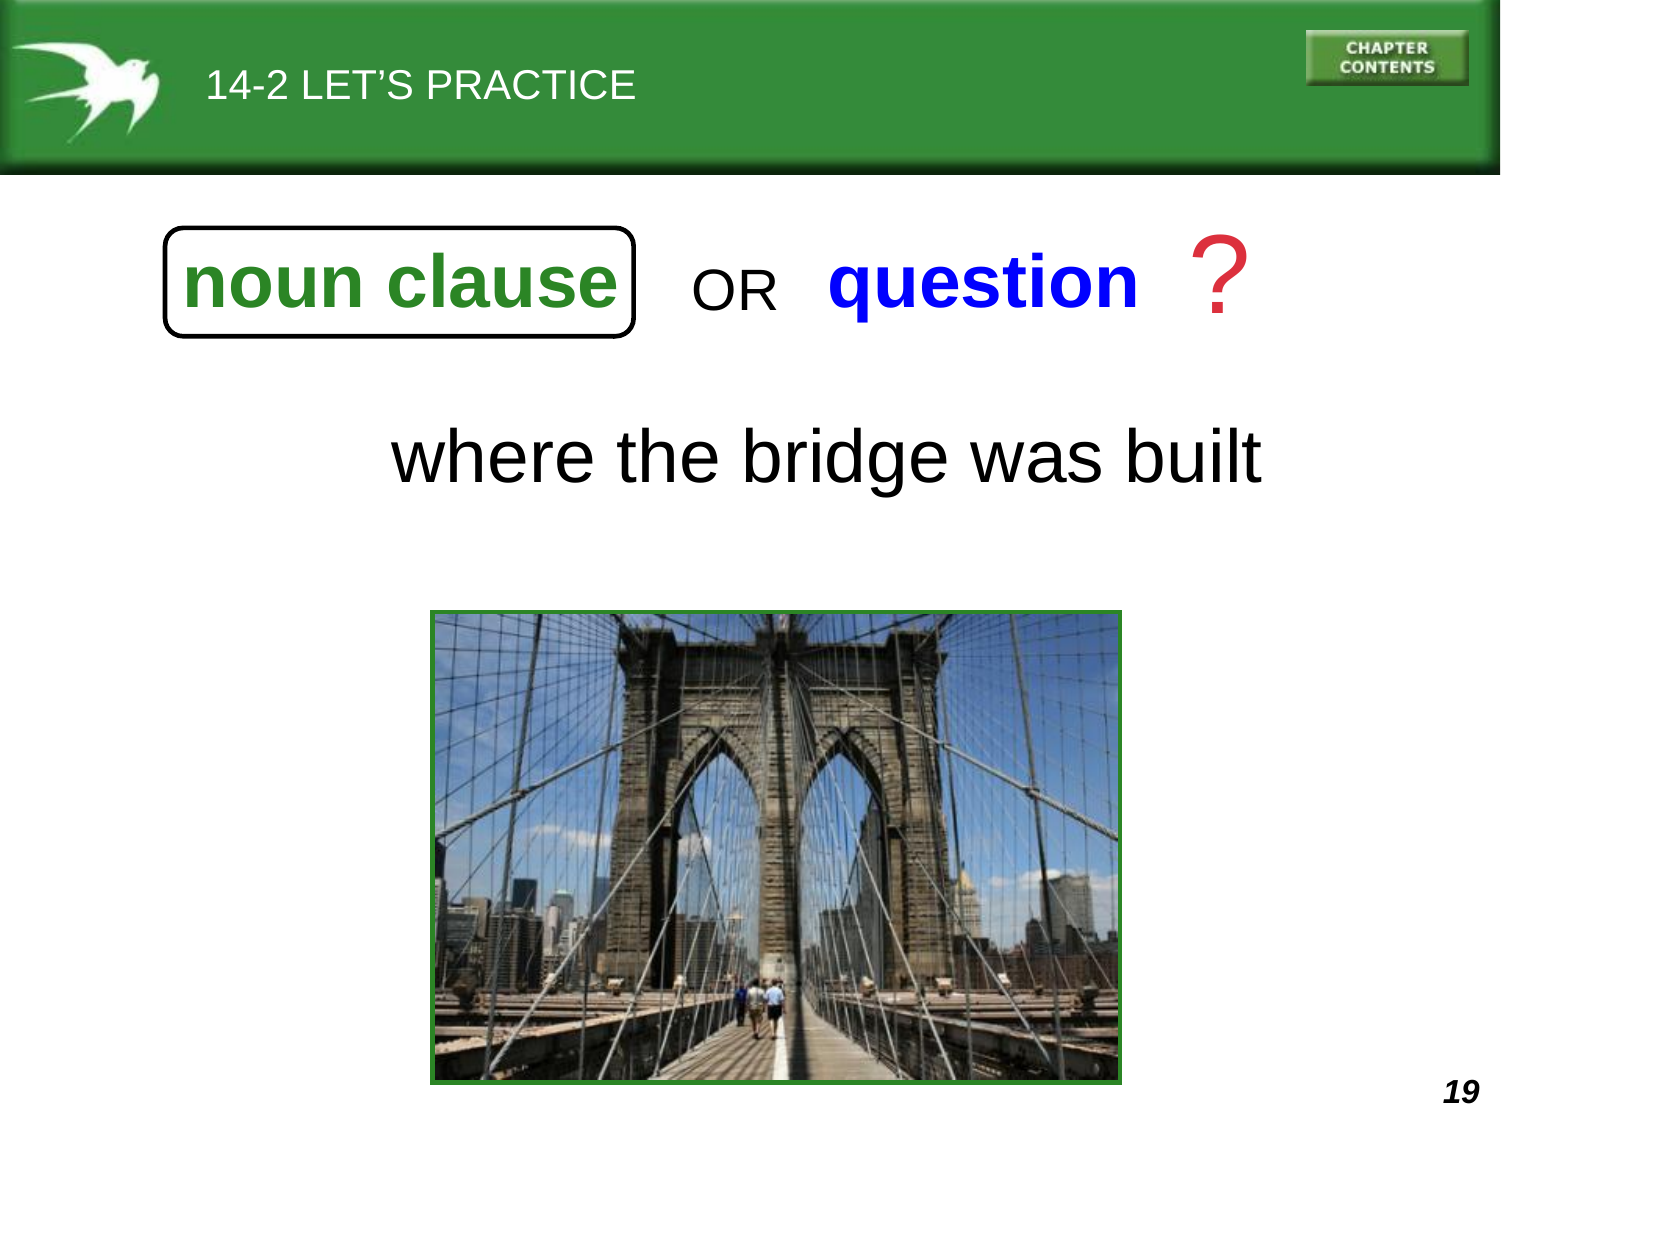

14-2 LET’S PRACTICE
?
noun clause
question
OR
where the bridge was built